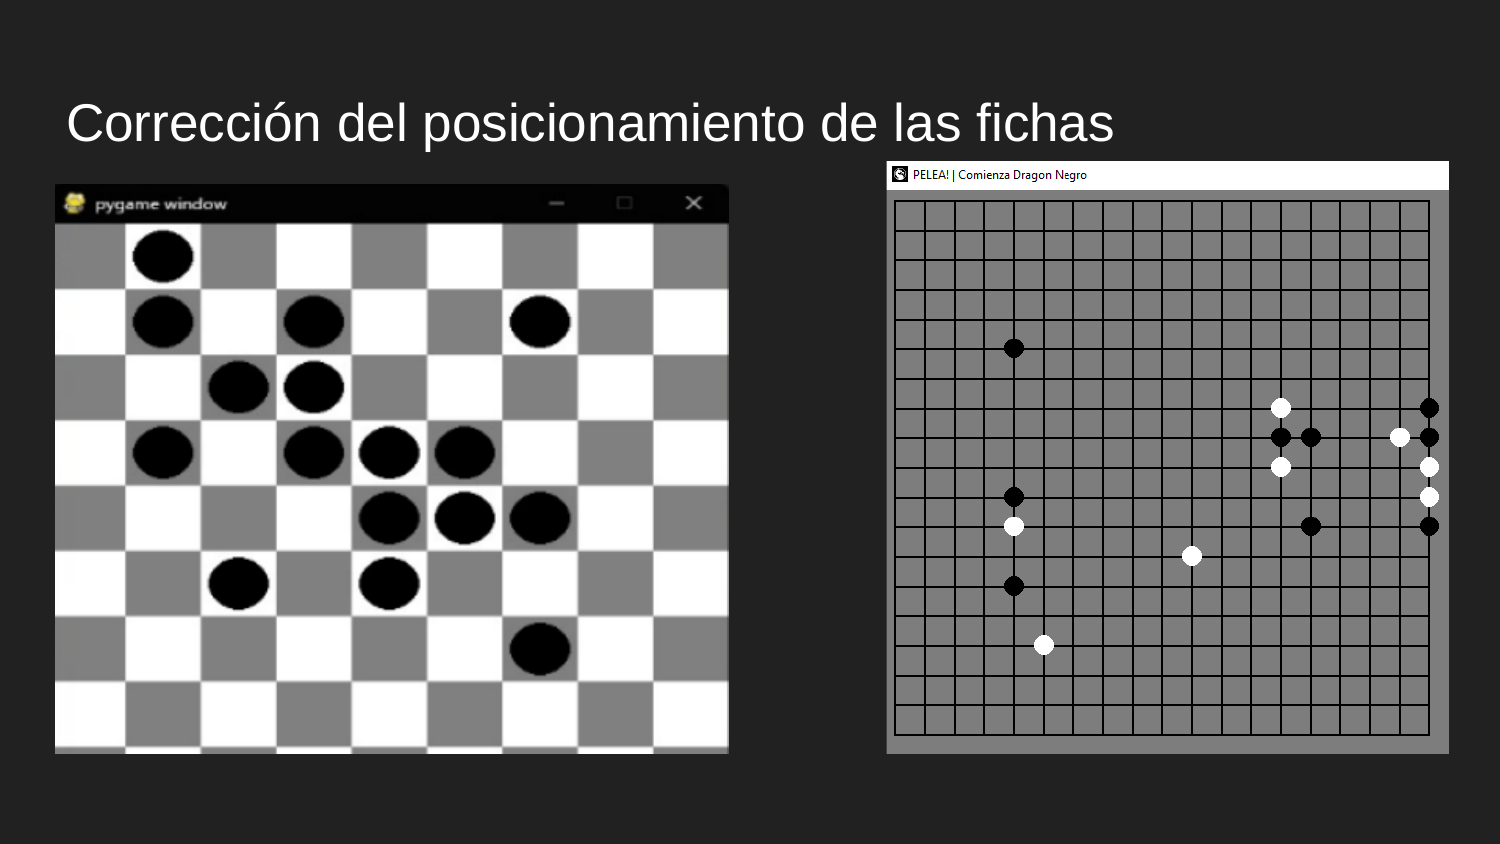

# Corrección del posicionamiento de las fichas